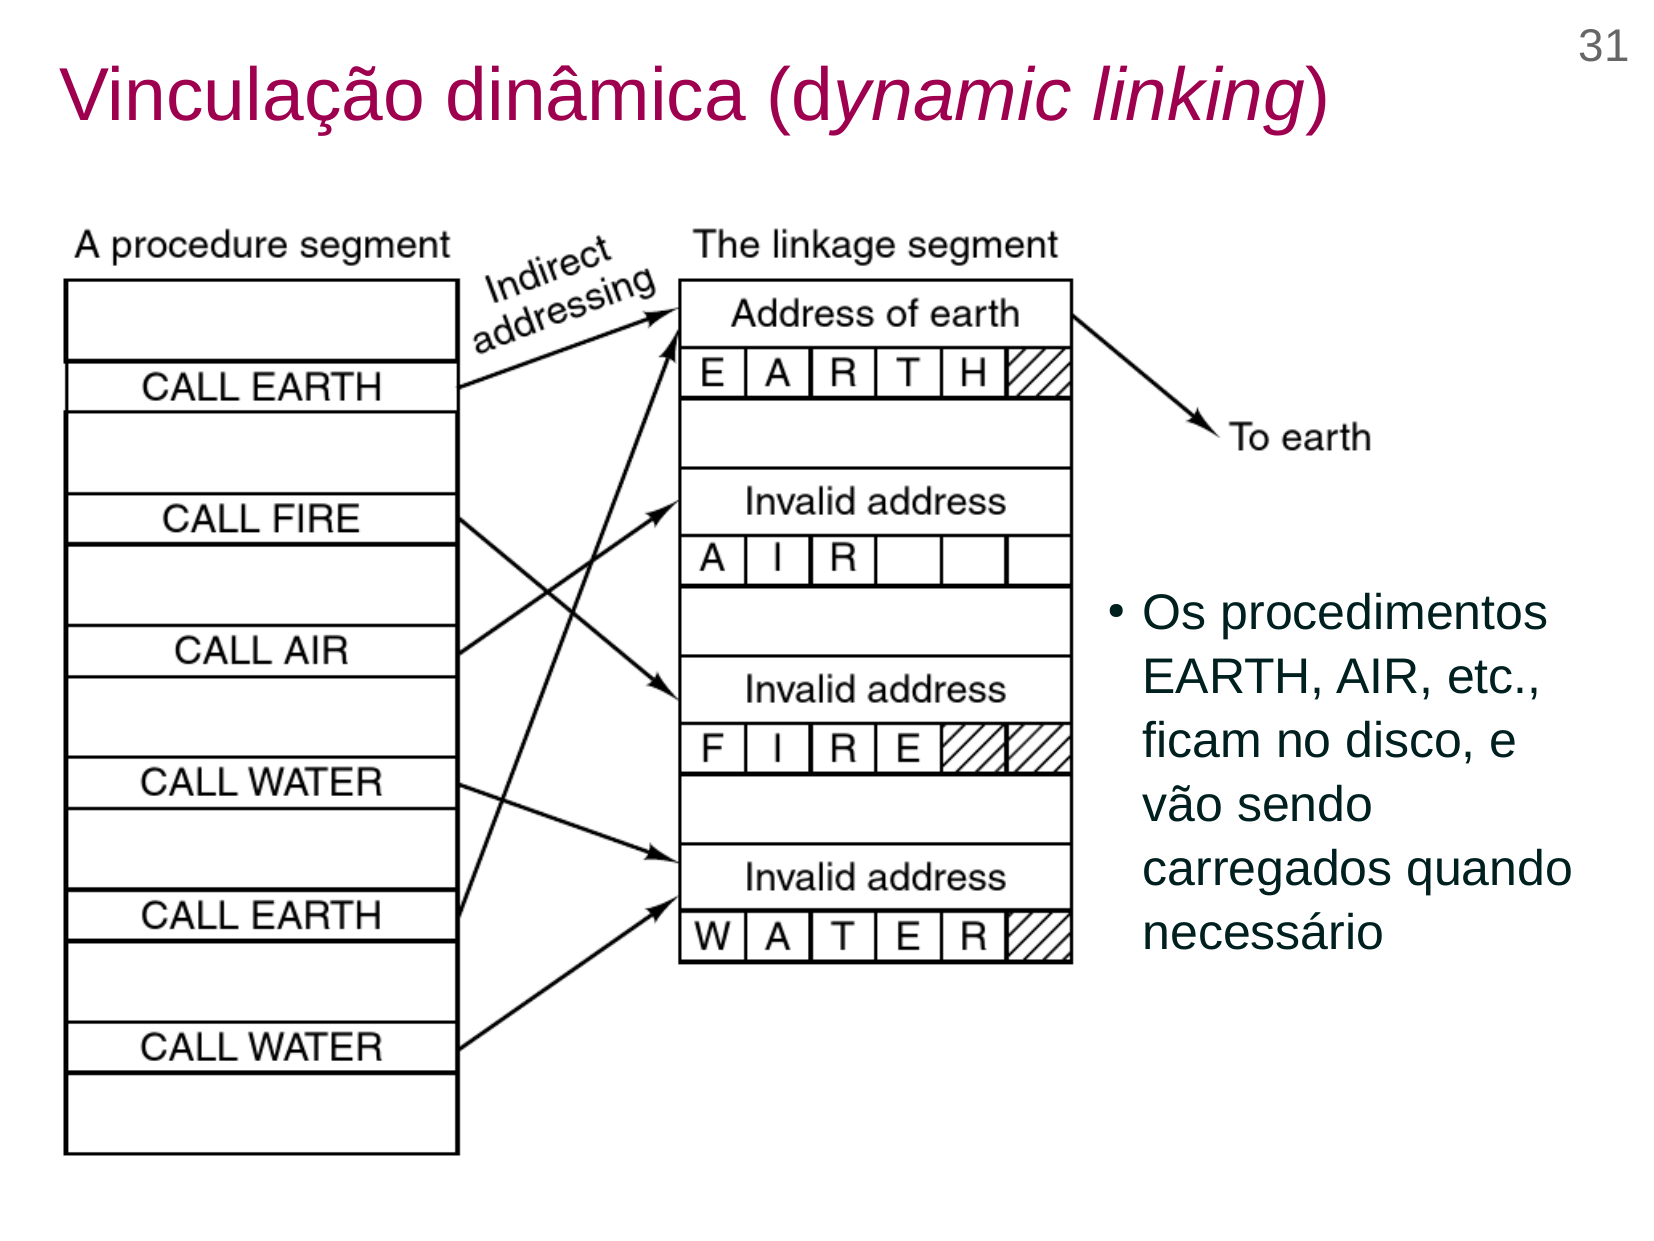

31
# Vinculação dinâmica (dynamic linking)
Os procedimentos EARTH, AIR, etc., ficam no disco, e vão sendo carregados quando necessário